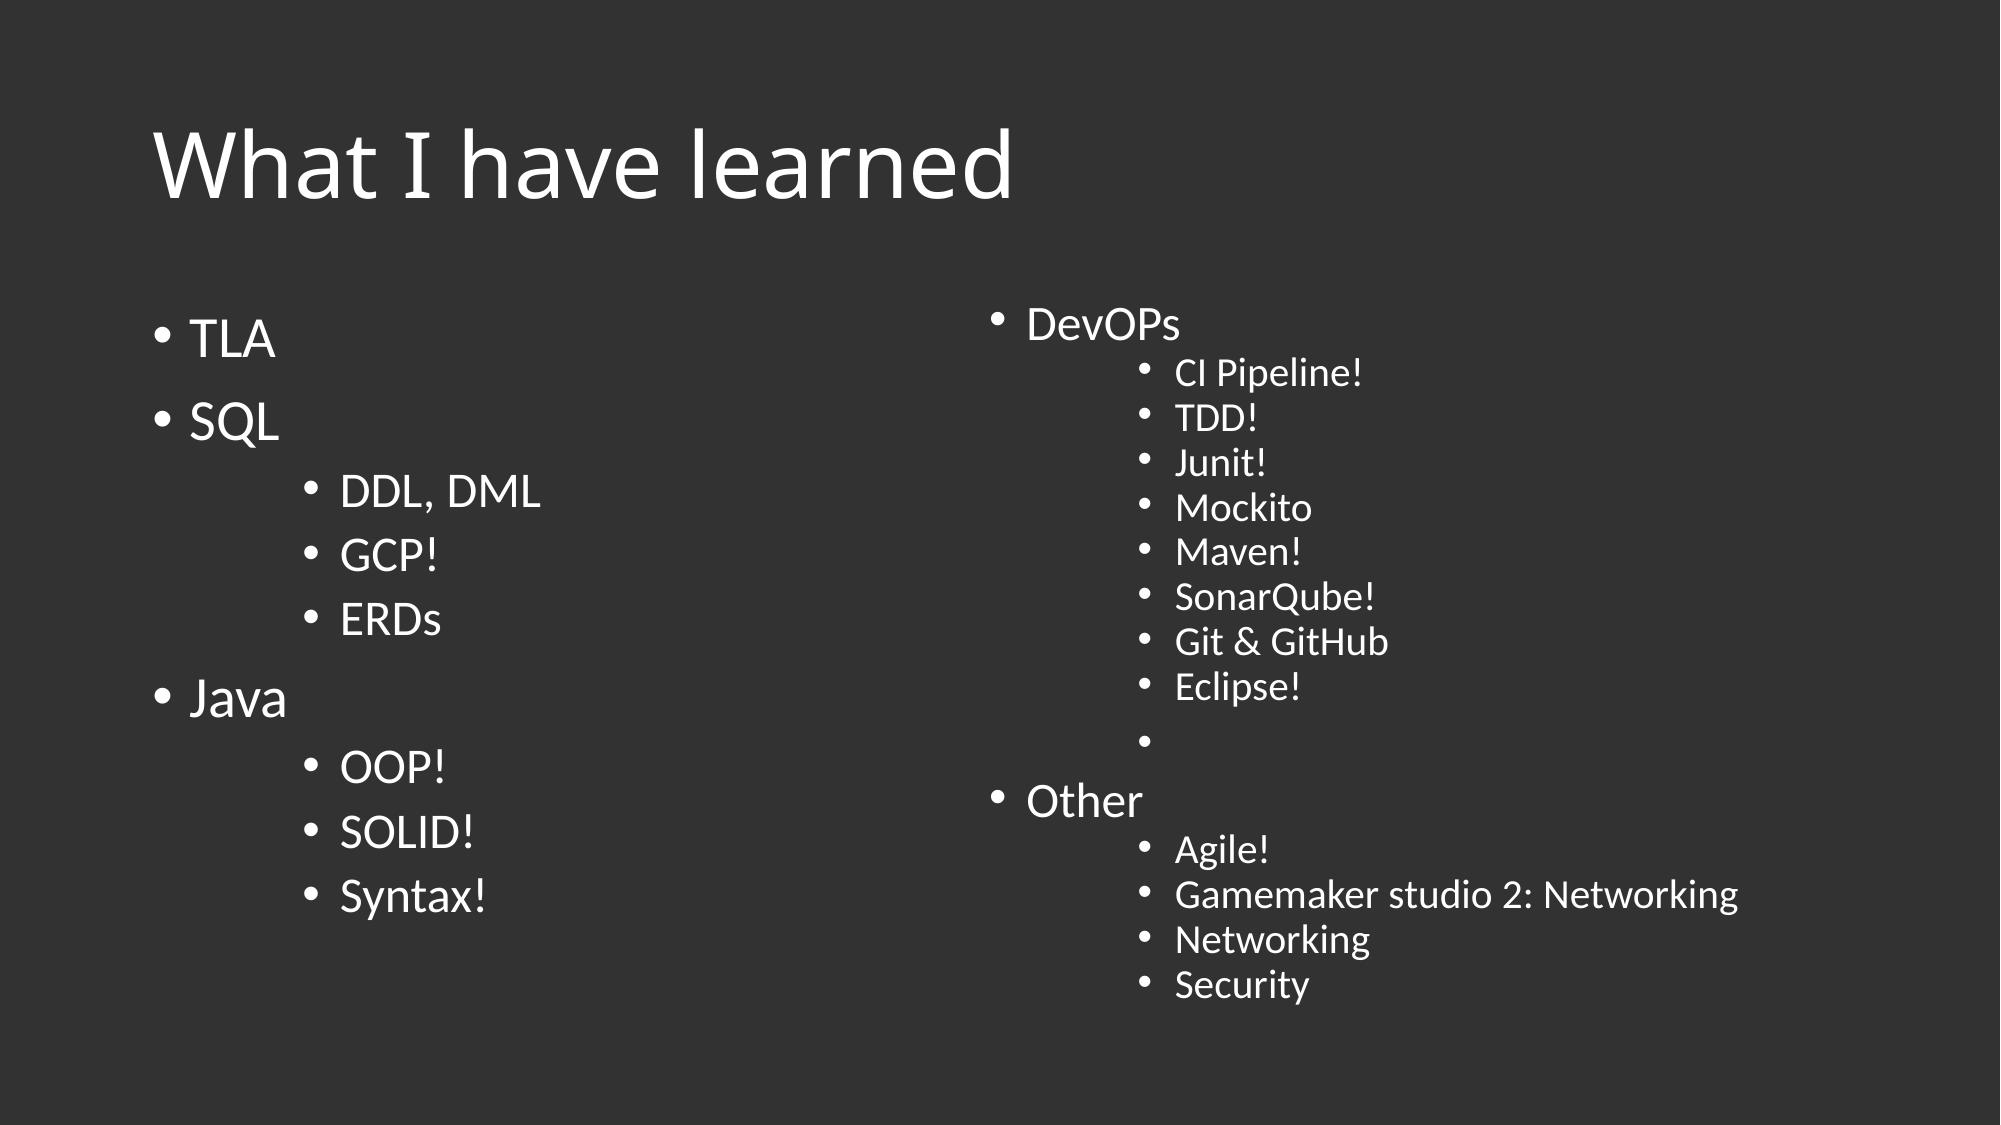

# What I have learned
TLA
SQL
DDL, DML
GCP!
ERDs
Java
OOP!
SOLID!
Syntax!
DevOPs
CI Pipeline!
TDD!
Junit!
Mockito
Maven!
SonarQube!
Git & GitHub
Eclipse!
Other
Agile!
Gamemaker studio 2: Networking
Networking
Security